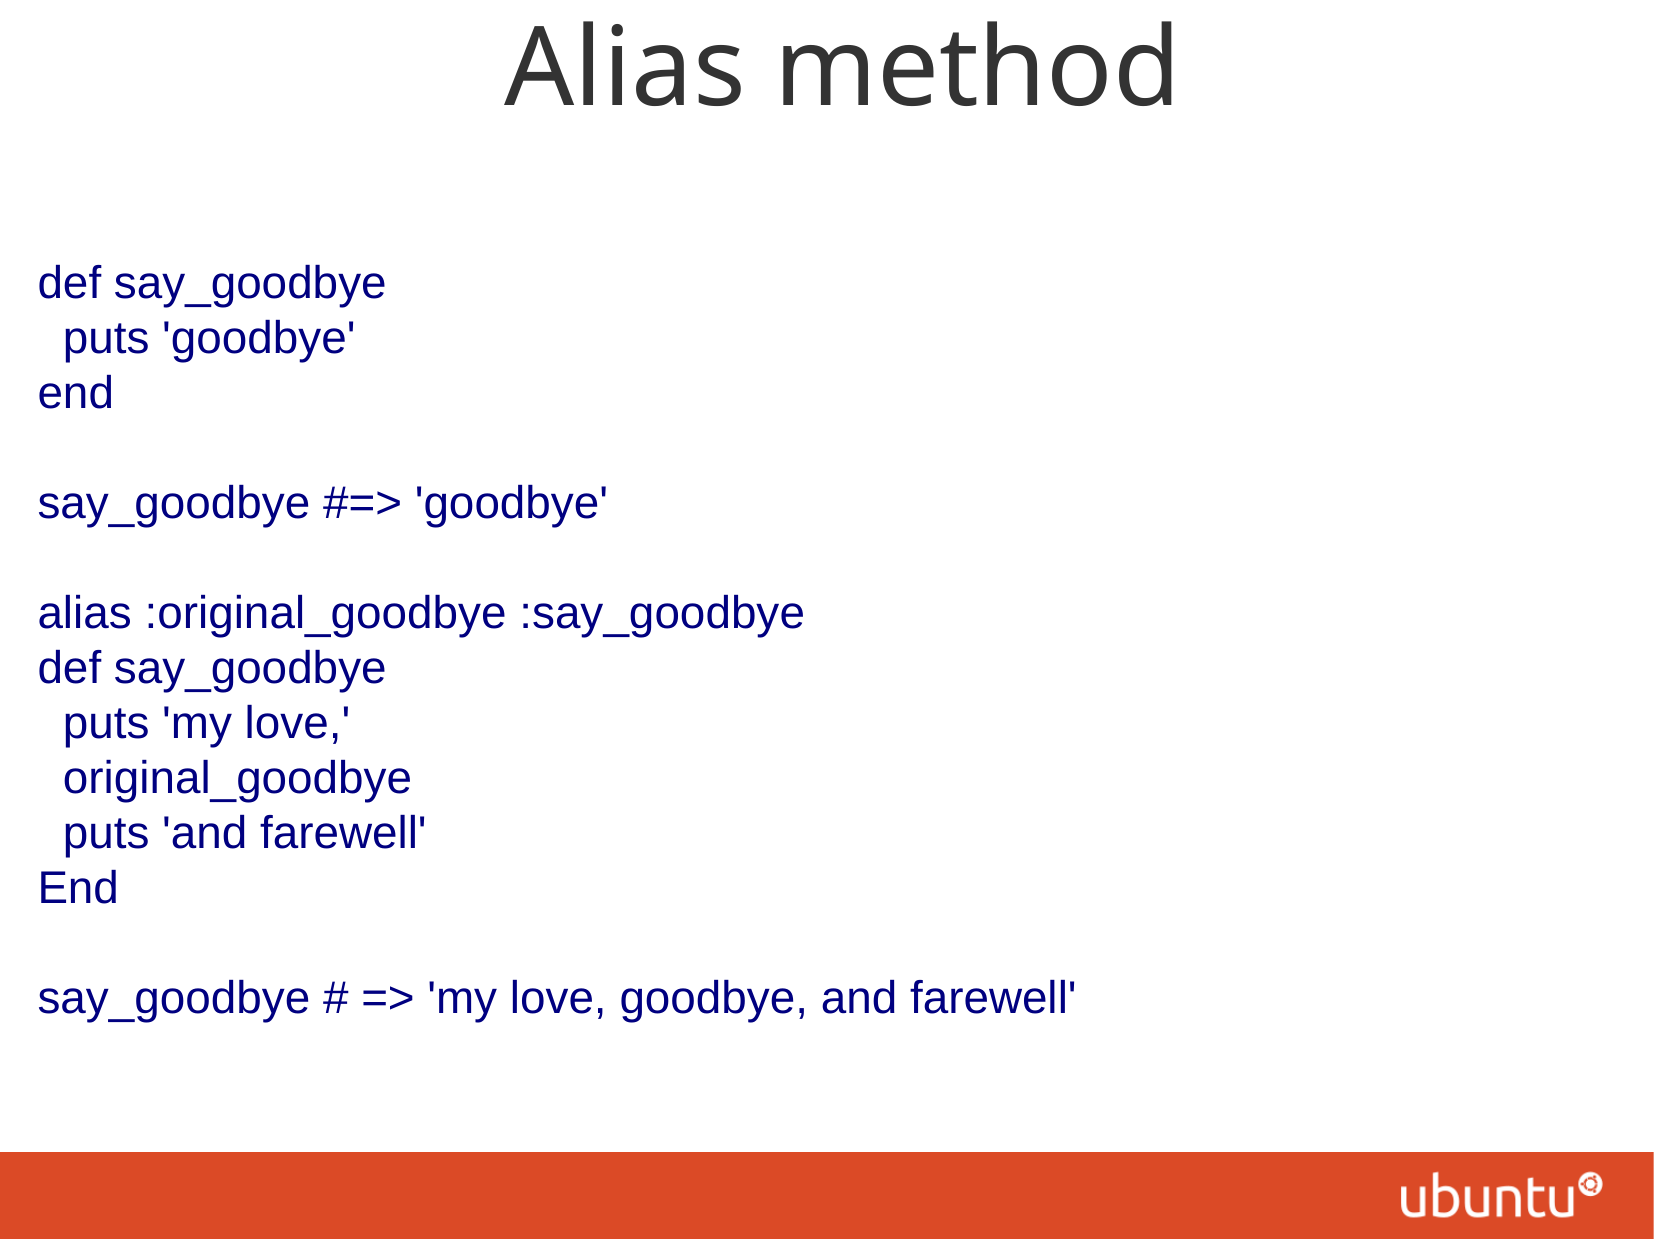

# Alias method
def say_goodbye
 puts 'goodbye'
end
say_goodbye #=> 'goodbye'
alias :original_goodbye :say_goodbye
def say_goodbye
 puts 'my love,'
 original_goodbye
 puts 'and farewell'
End
say_goodbye # => 'my love, goodbye, and farewell'